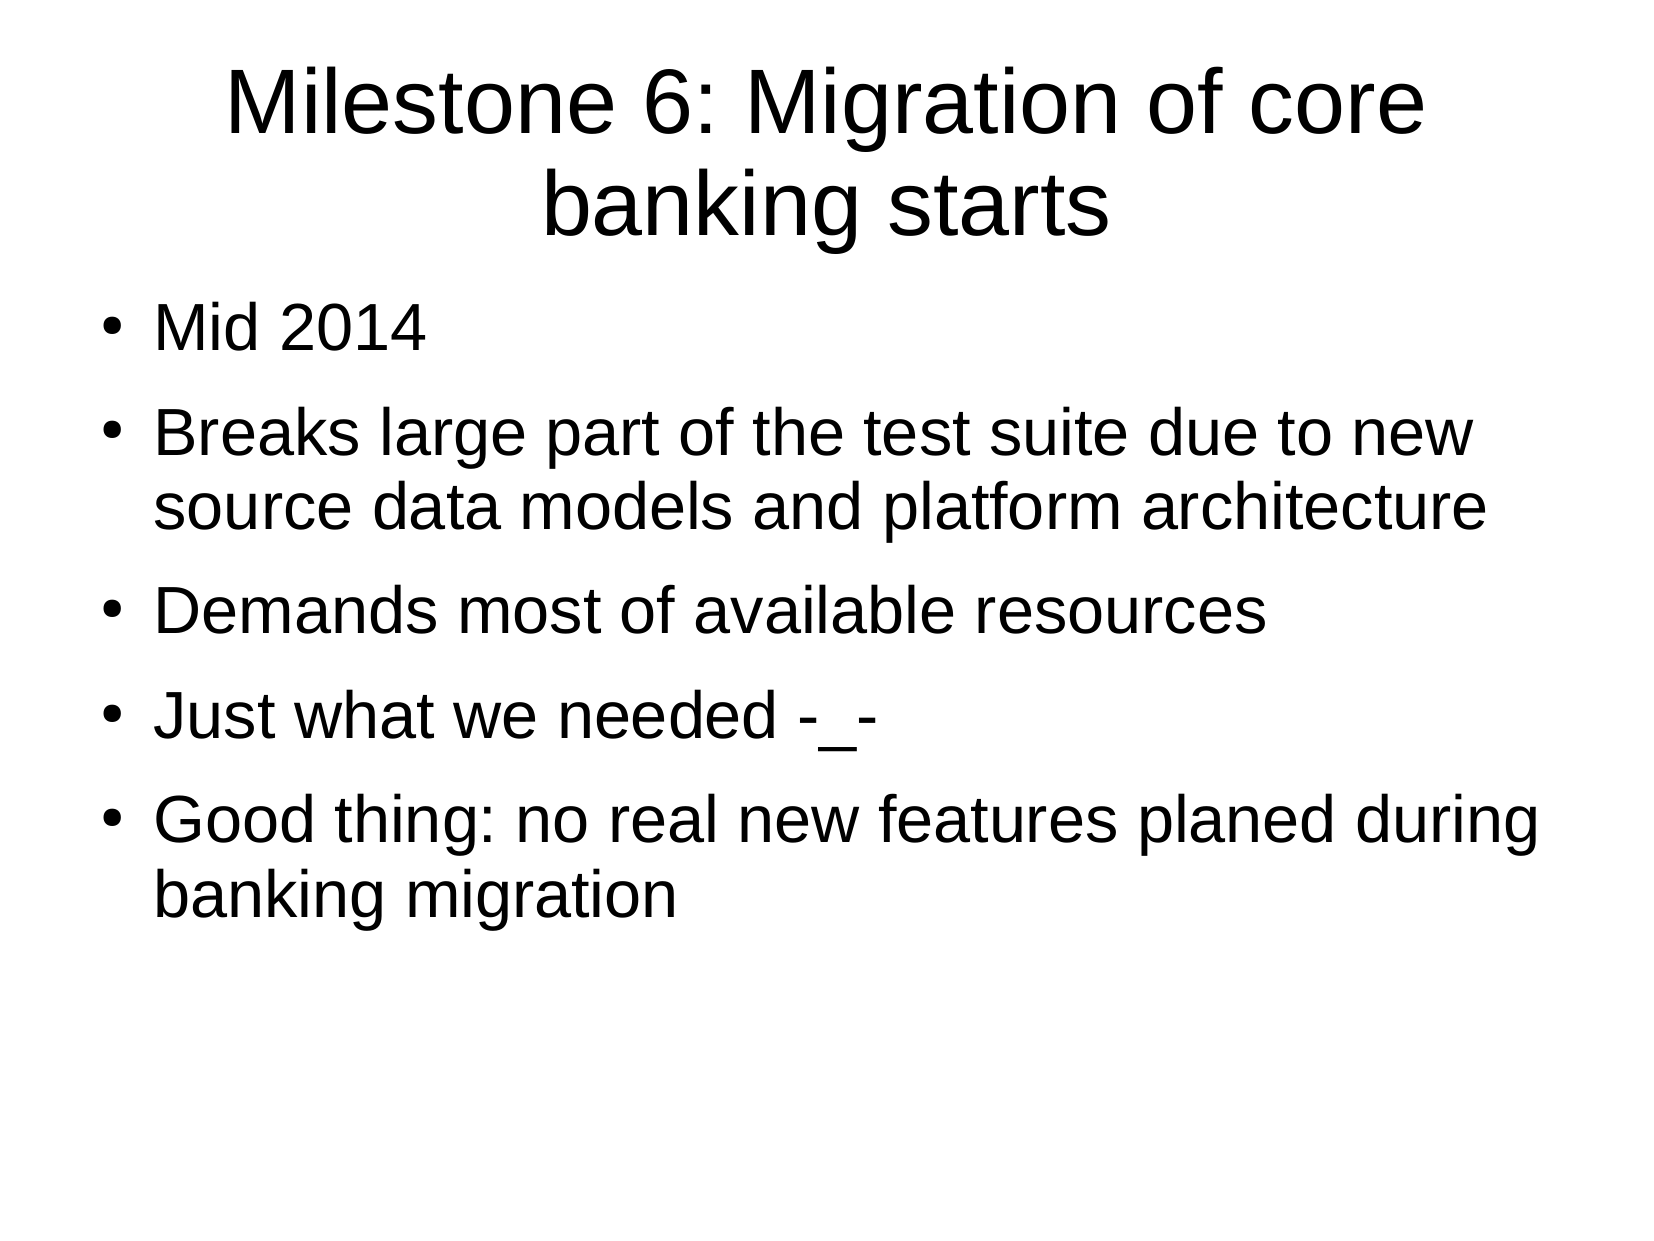

# Milestone 6: Migration of core banking starts
Mid 2014
Breaks large part of the test suite due to new source data models and platform architecture
Demands most of available resources
Just what we needed -_-
Good thing: no real new features planed during banking migration